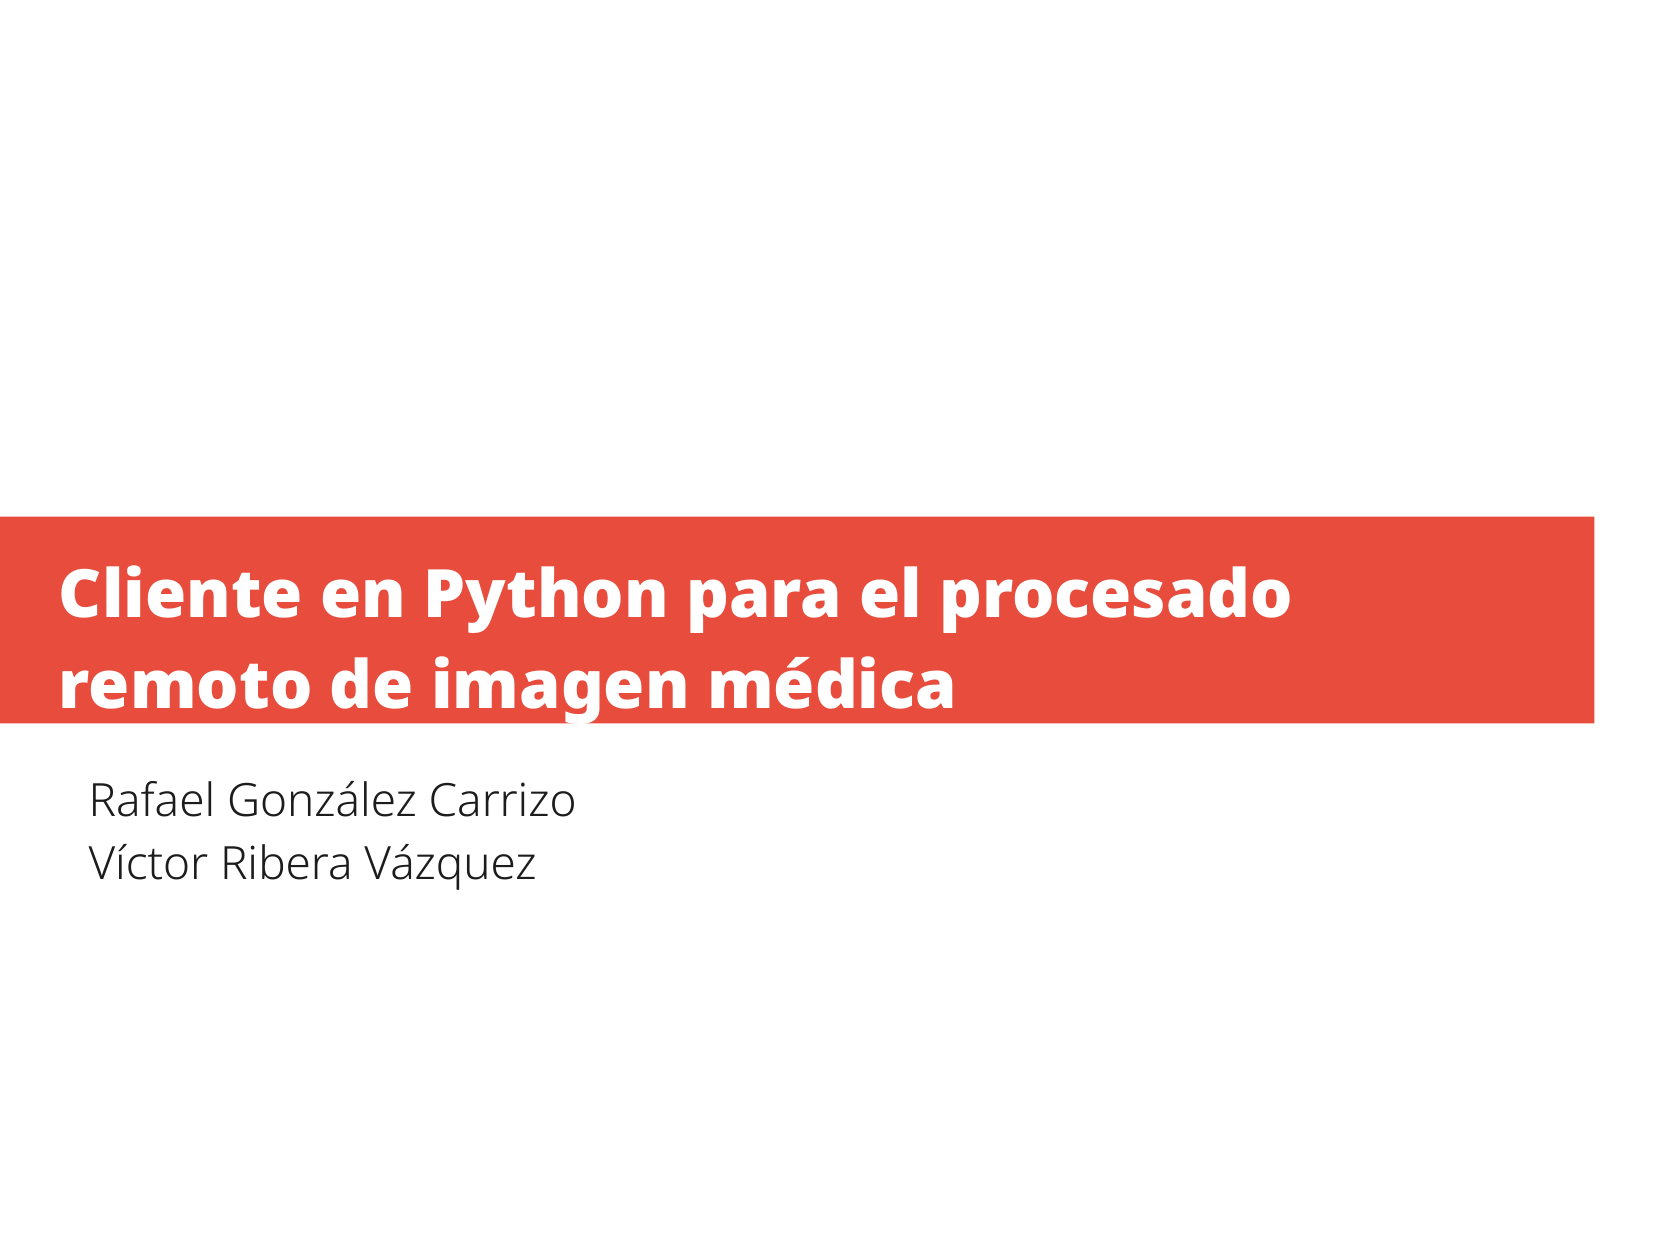

# Cliente en Python para el procesado remoto de imagen médica
Rafael González Carrizo
Víctor Ribera Vázquez